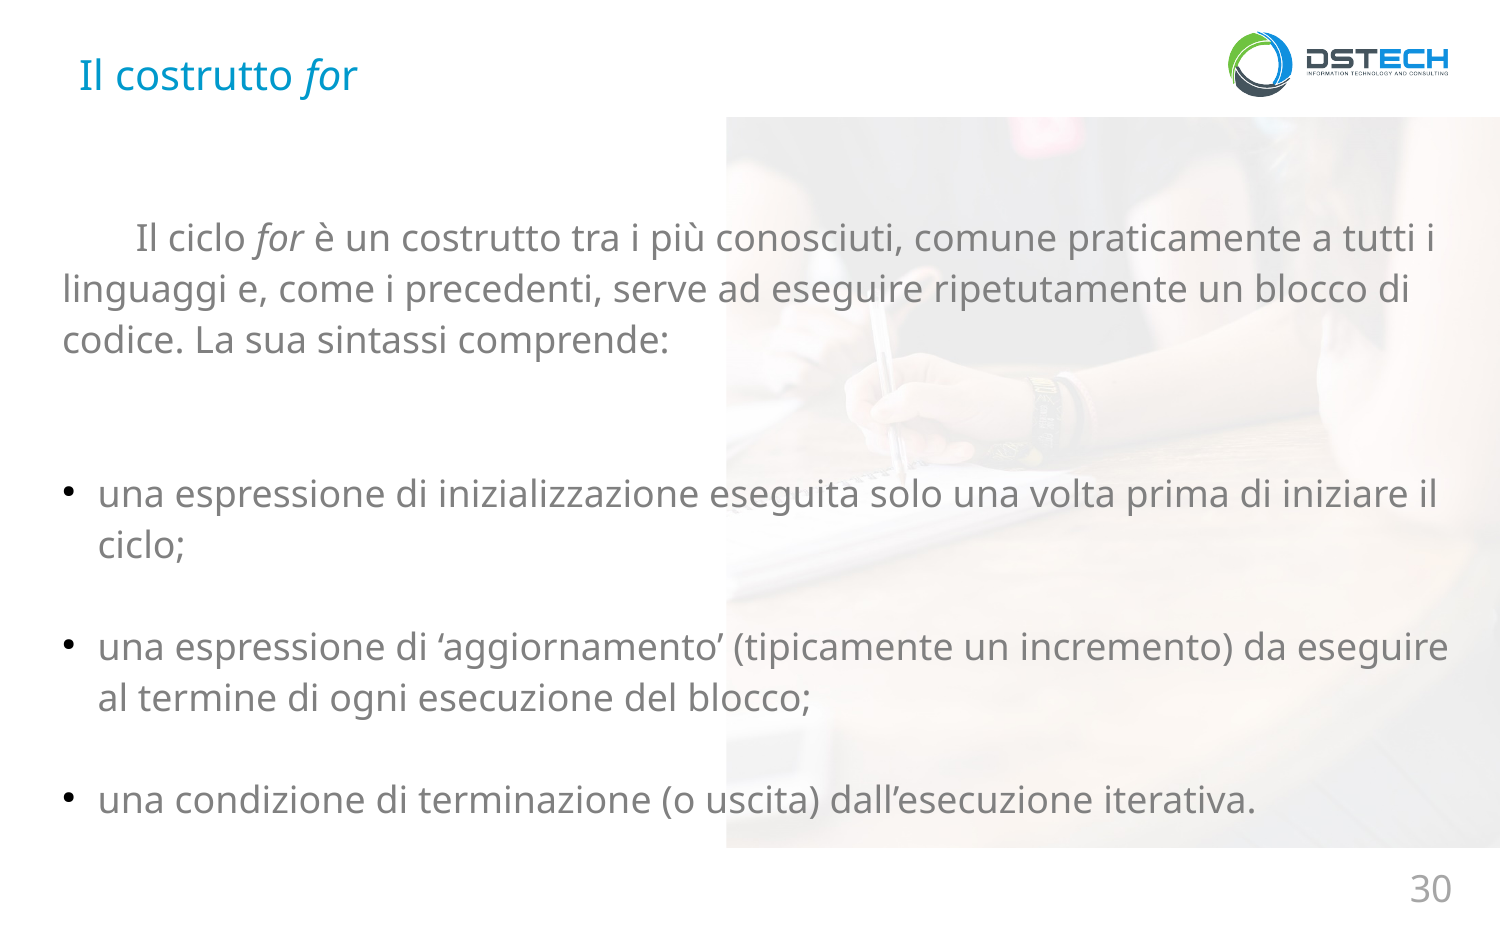

Il costrutto for
	Il ciclo for è un costrutto tra i più conosciuti, comune praticamente a tutti i linguaggi e, come i precedenti, serve ad eseguire ripetutamente un blocco di codice. La sua sintassi comprende:
una espressione di inizializzazione eseguita solo una volta prima di iniziare il ciclo;
una espressione di ‘aggiornamento’ (tipicamente un incremento) da eseguire al termine di ogni esecuzione del blocco;
una condizione di terminazione (o uscita) dall’esecuzione iterativa.
30